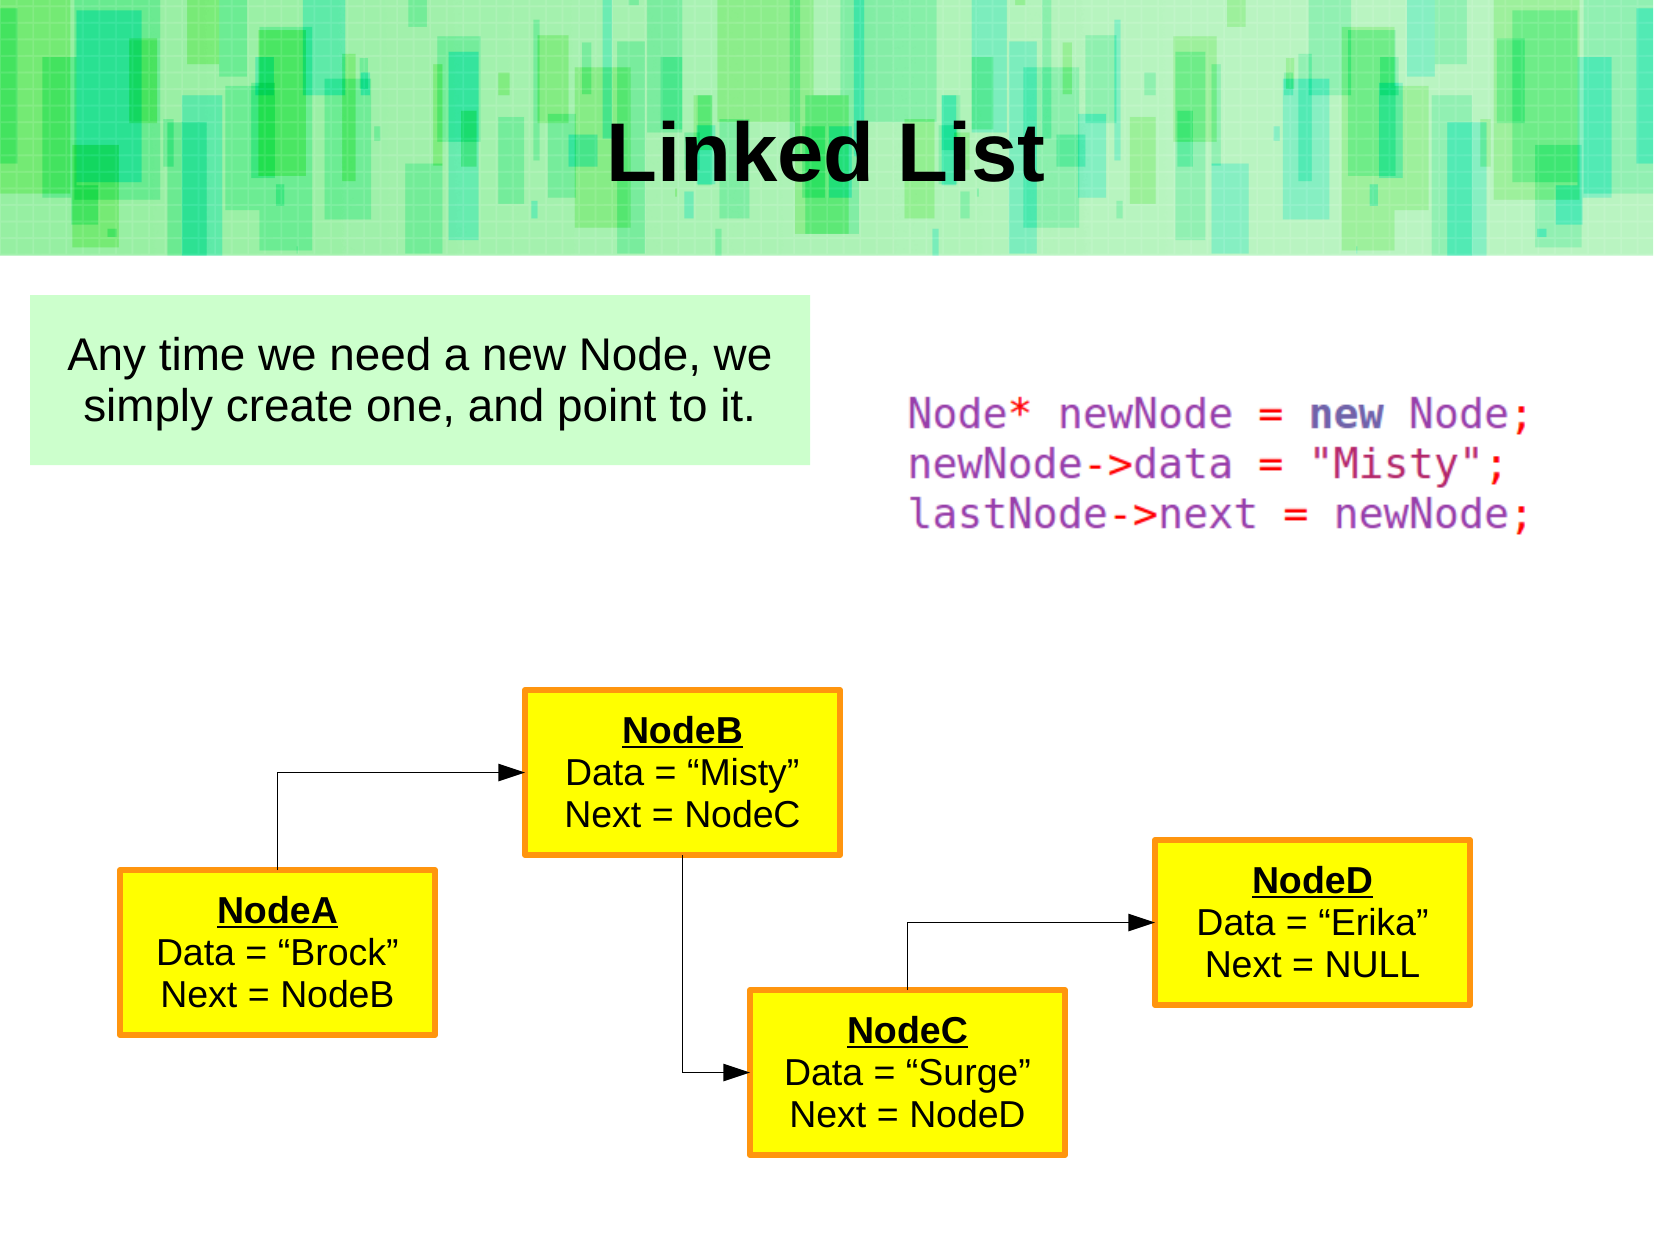

# Linked List
Any time we need a new Node, we simply create one, and point to it.
NodeB
Data = “Misty”
Next = NodeC
NodeD
Data = “Erika”
Next = NULL
NodeA
Data = “Brock”
Next = NodeB
NodeC
Data = “Surge”
Next = NodeD